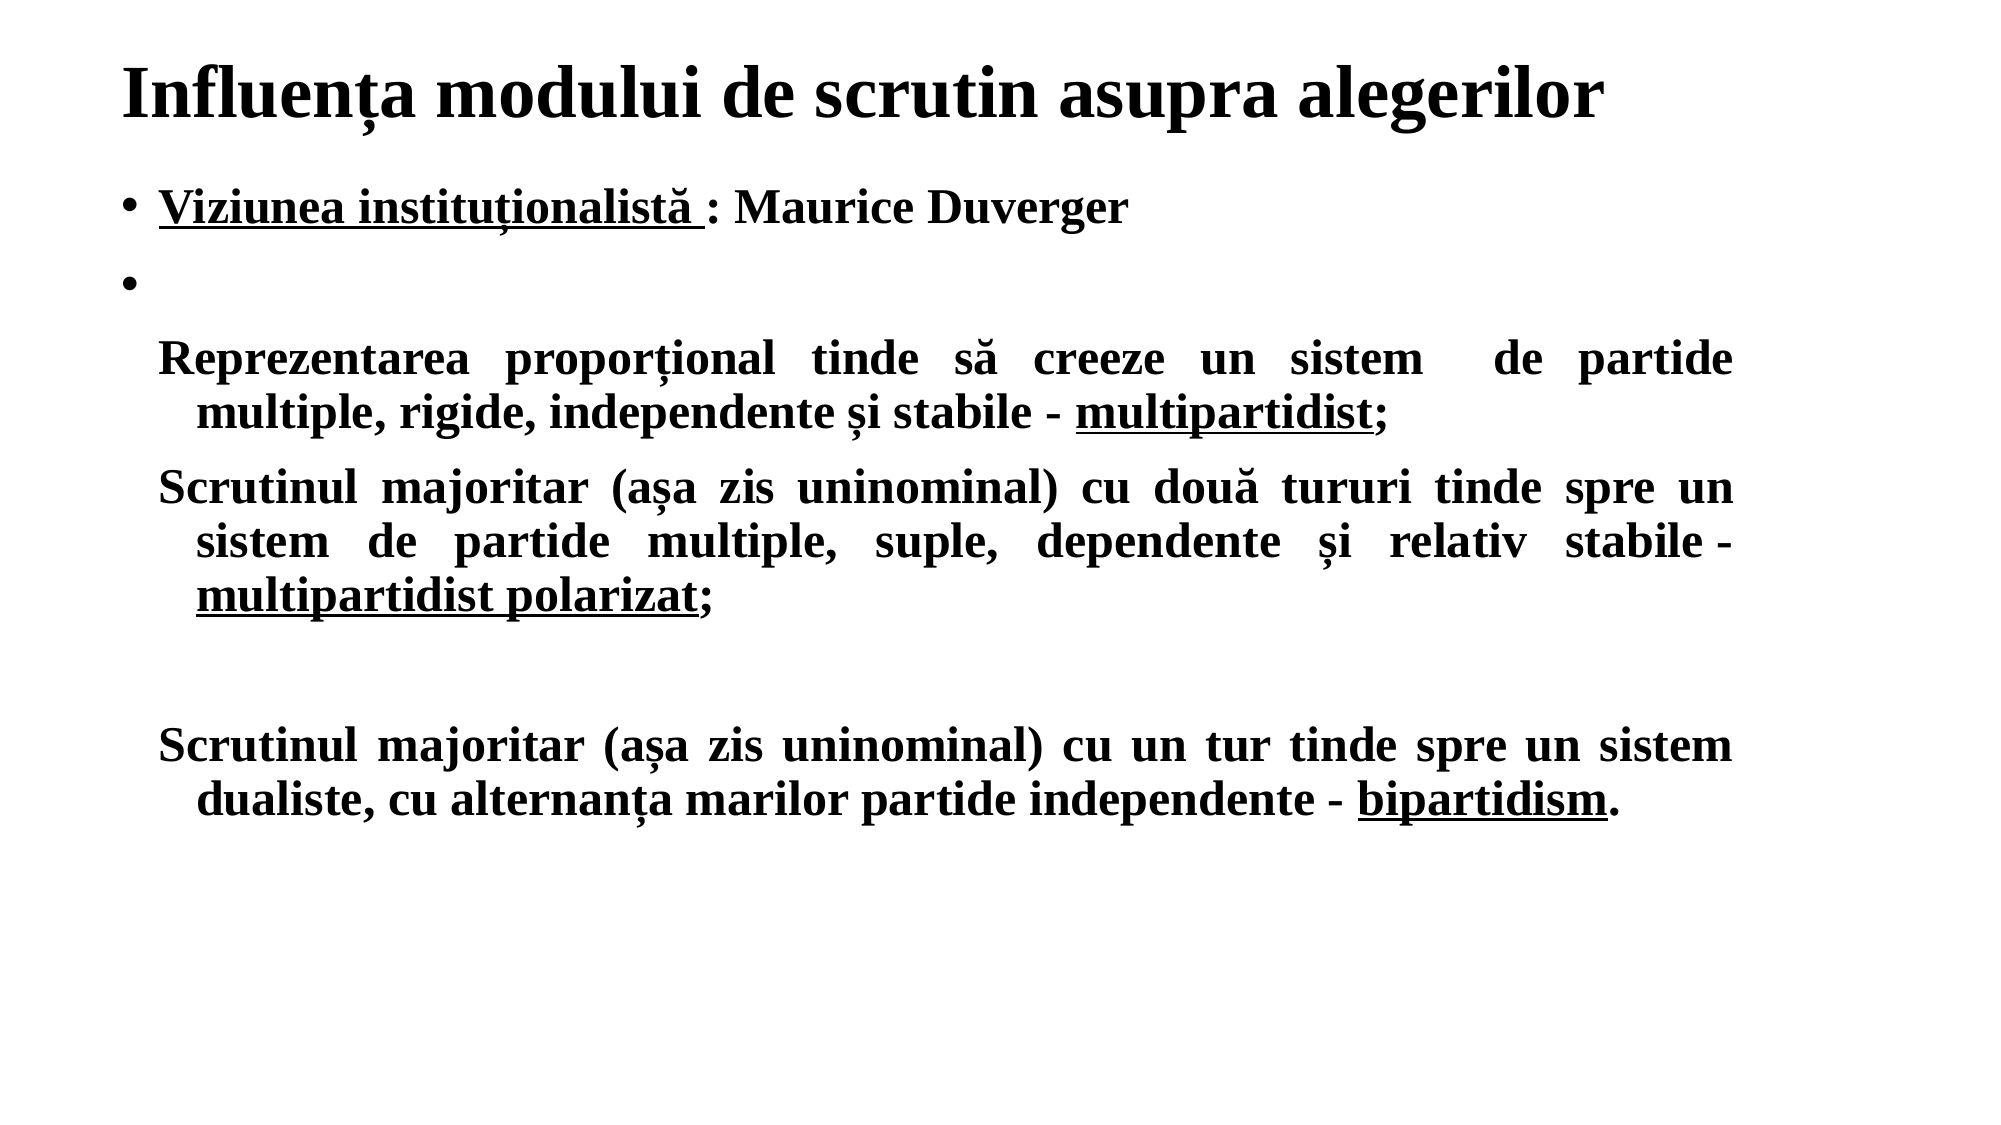

# Influența modului de scrutin asupra alegerilor
Viziunea instituționalistă : Maurice Duverger
Reprezentarea proporțional tinde să creeze un sistem de partide multiple, rigide, independente și stabile - multipartidist;
Scrutinul majoritar (așa zis uninominal) cu două tururi tinde spre un sistem de partide multiple, suple, dependente și relativ stabile - multipartidist polarizat;
Scrutinul majoritar (așa zis uninominal) cu un tur tinde spre un sistem dualiste, cu alternanța marilor partide independente - bipartidism.